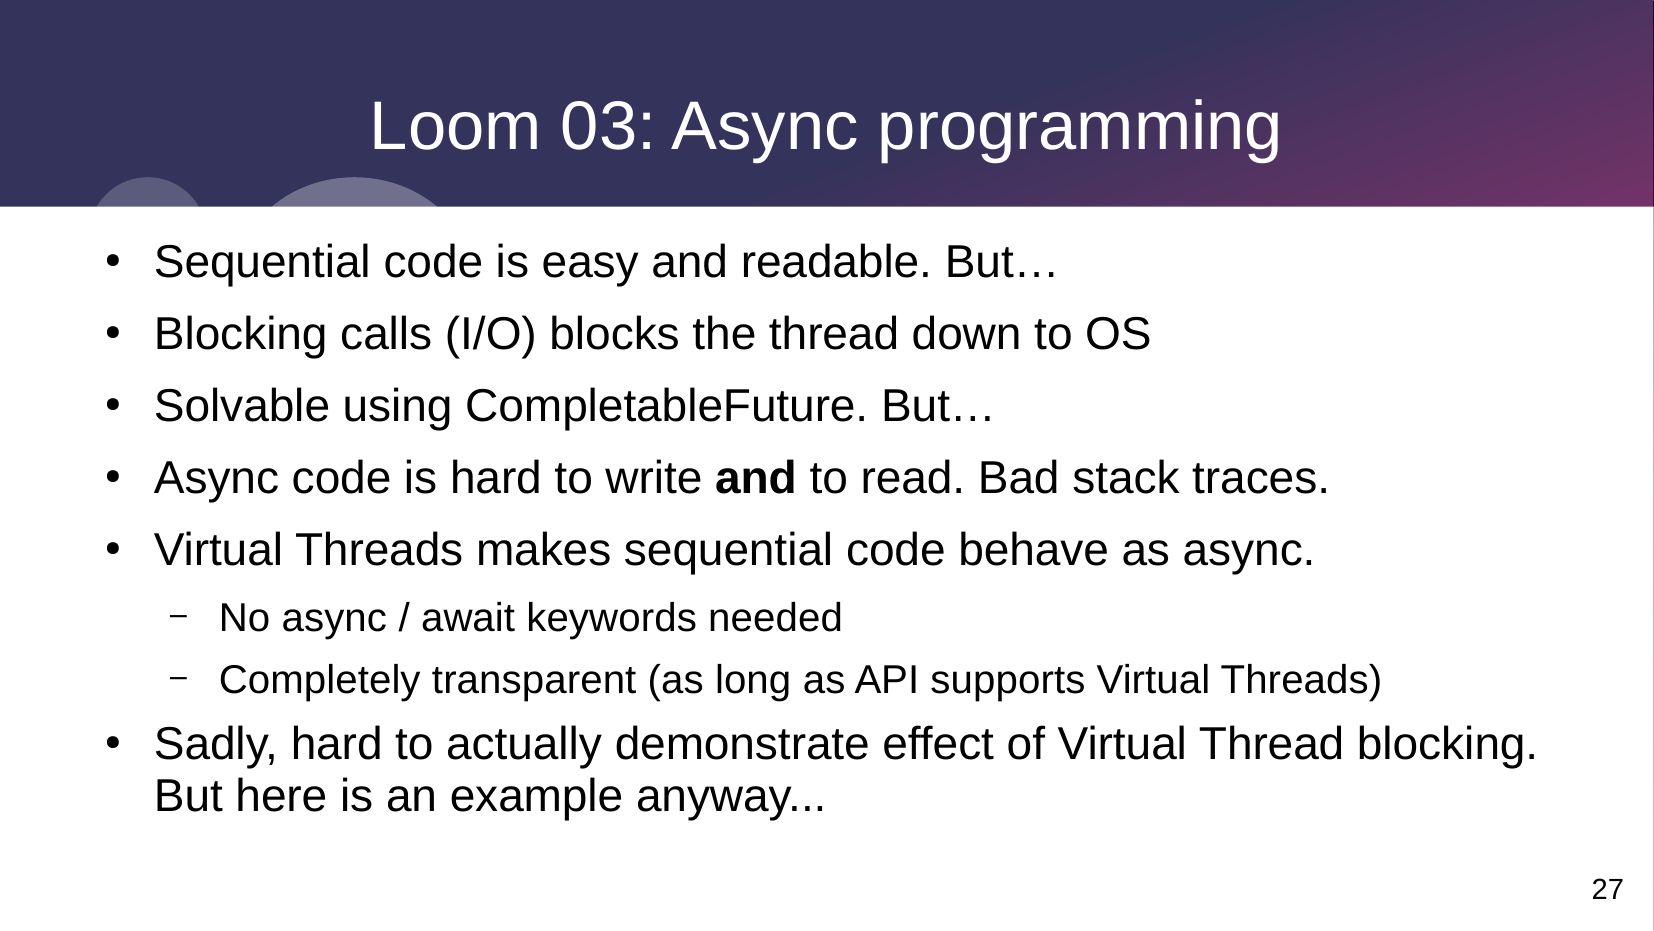

# Loom 03: Async programming
Sequential code is easy and readable. But…
Blocking calls (I/O) blocks the thread down to OS
Solvable using CompletableFuture. But…
Async code is hard to write and to read. Bad stack traces.
Virtual Threads makes sequential code behave as async.
No async / await keywords needed
Completely transparent (as long as API supports Virtual Threads)
Sadly, hard to actually demonstrate effect of Virtual Thread blocking.
But here is an example anyway...